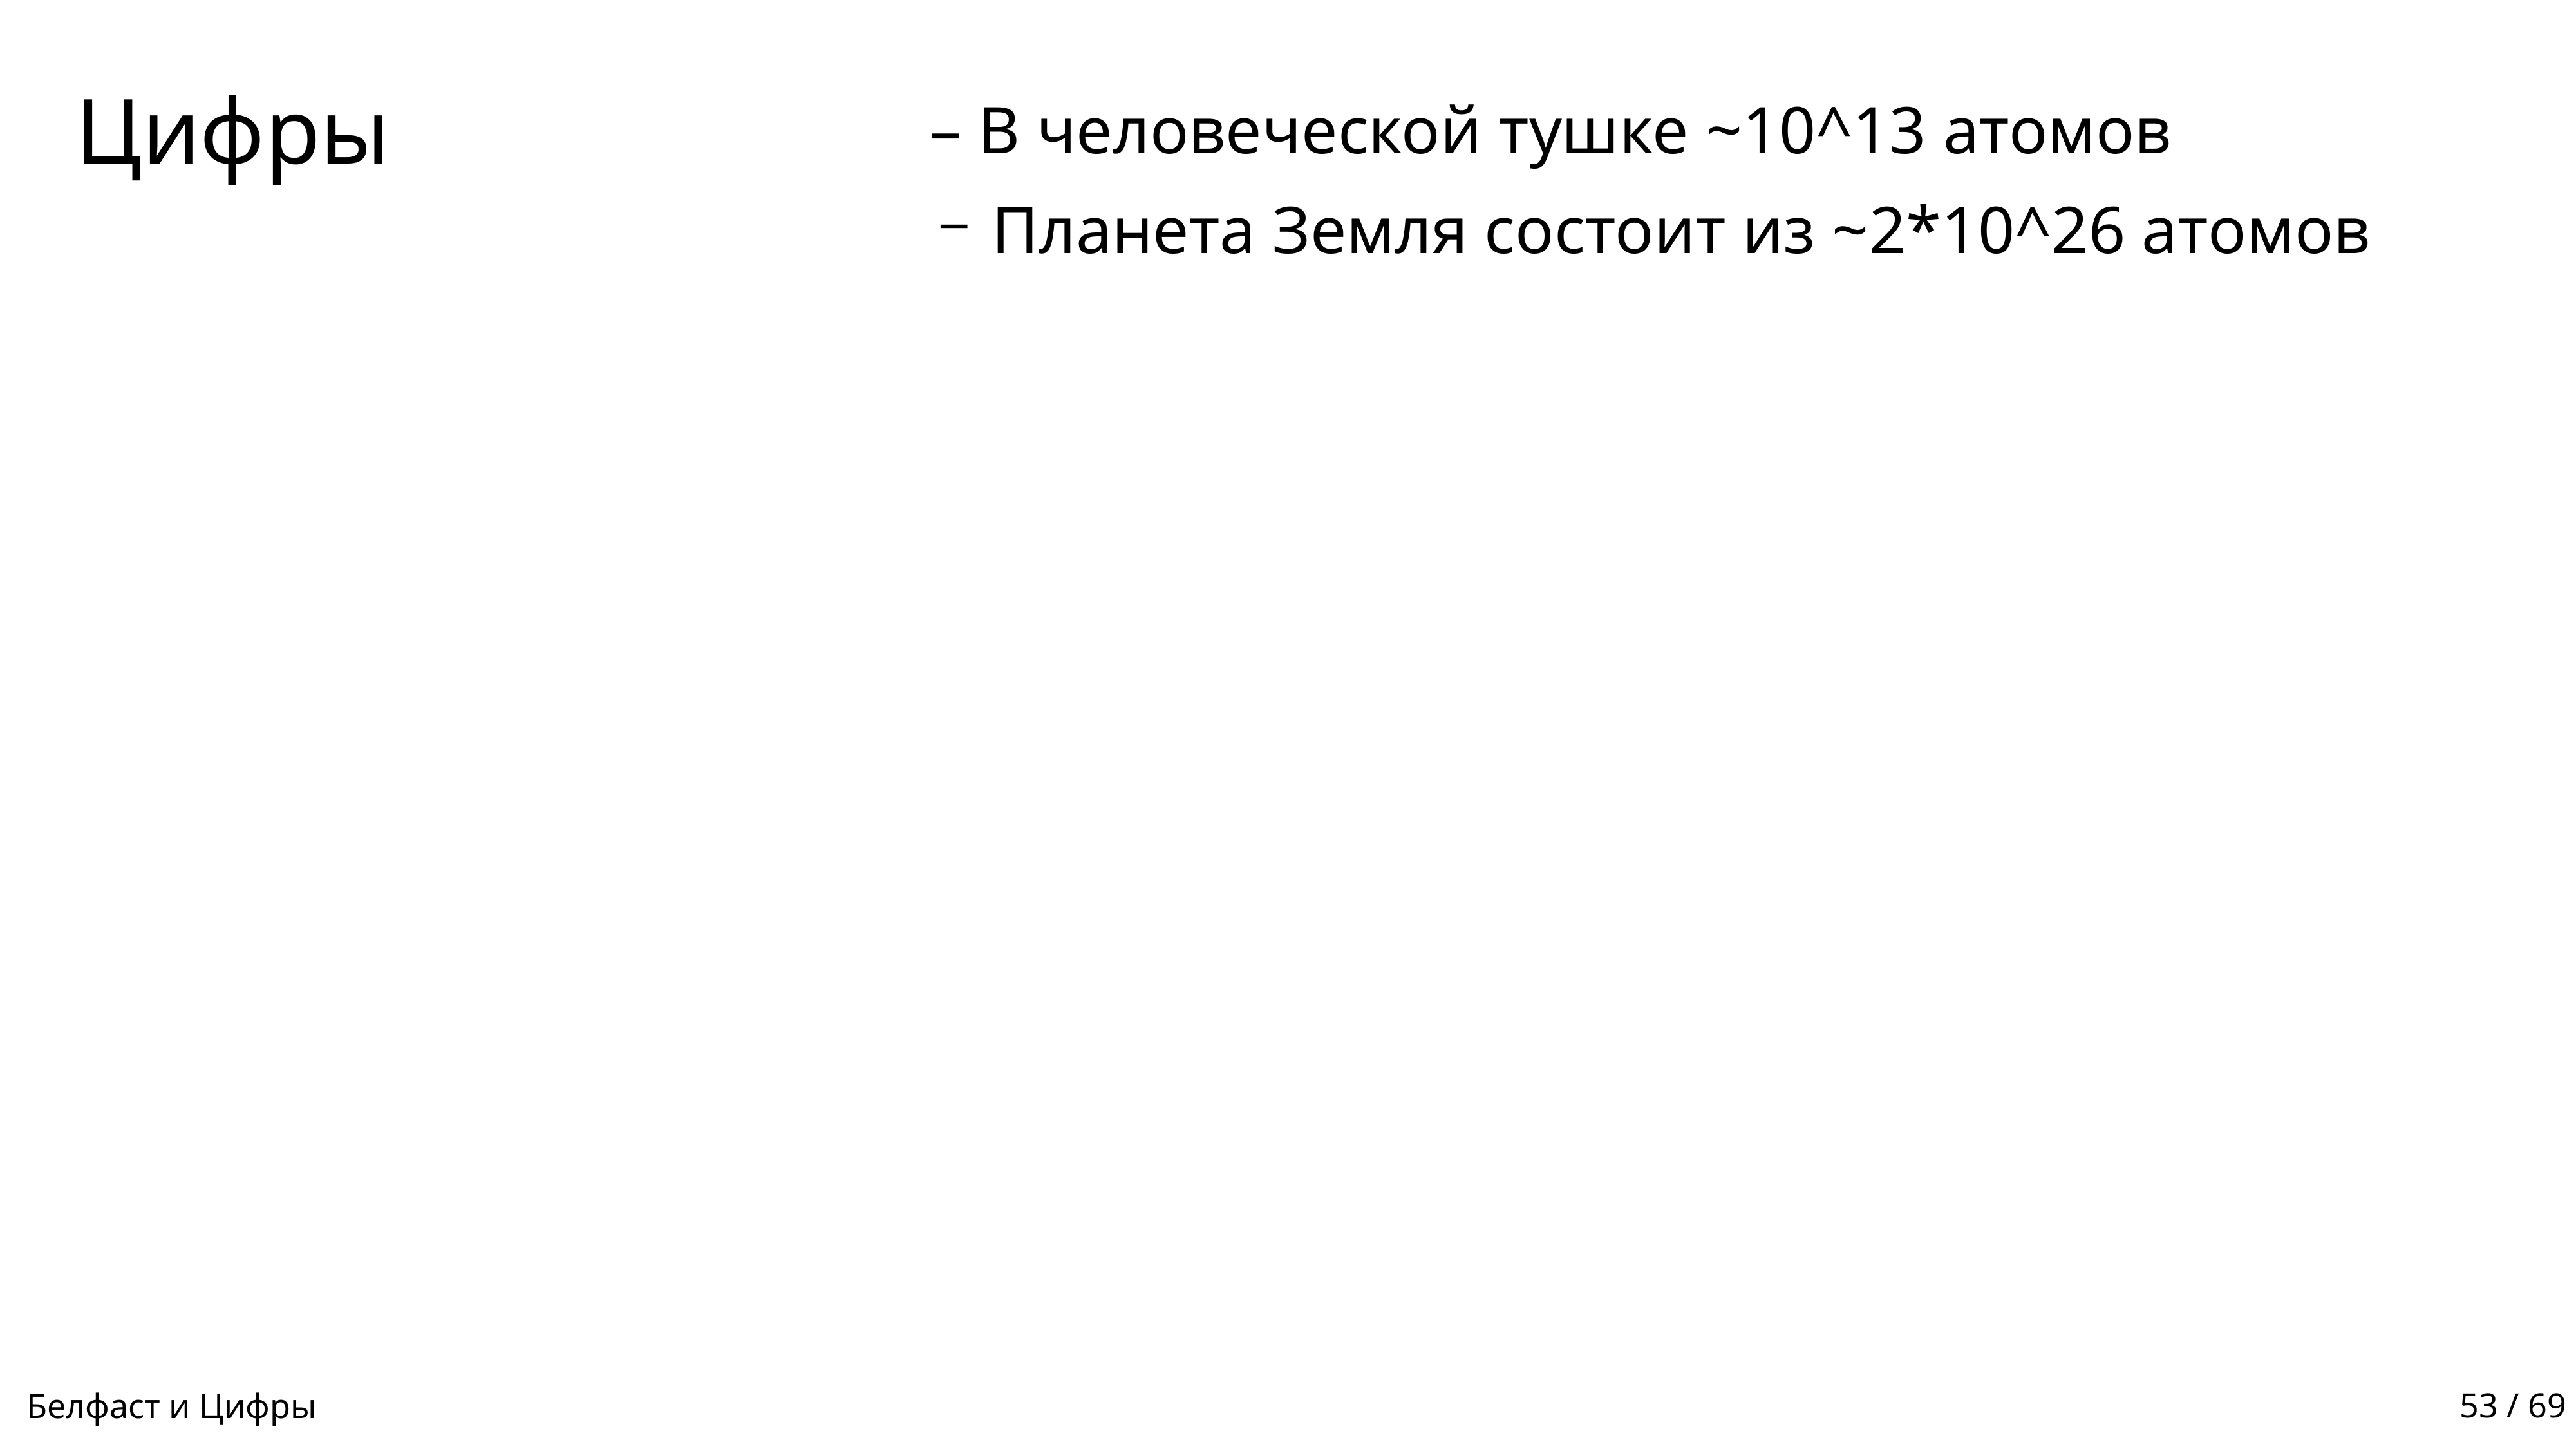

# Цифры
– В человеческой тушке ~10^13 атомов
 Планета Земля состоит из ~2*10^26 атомов
Белфаст и Цифры